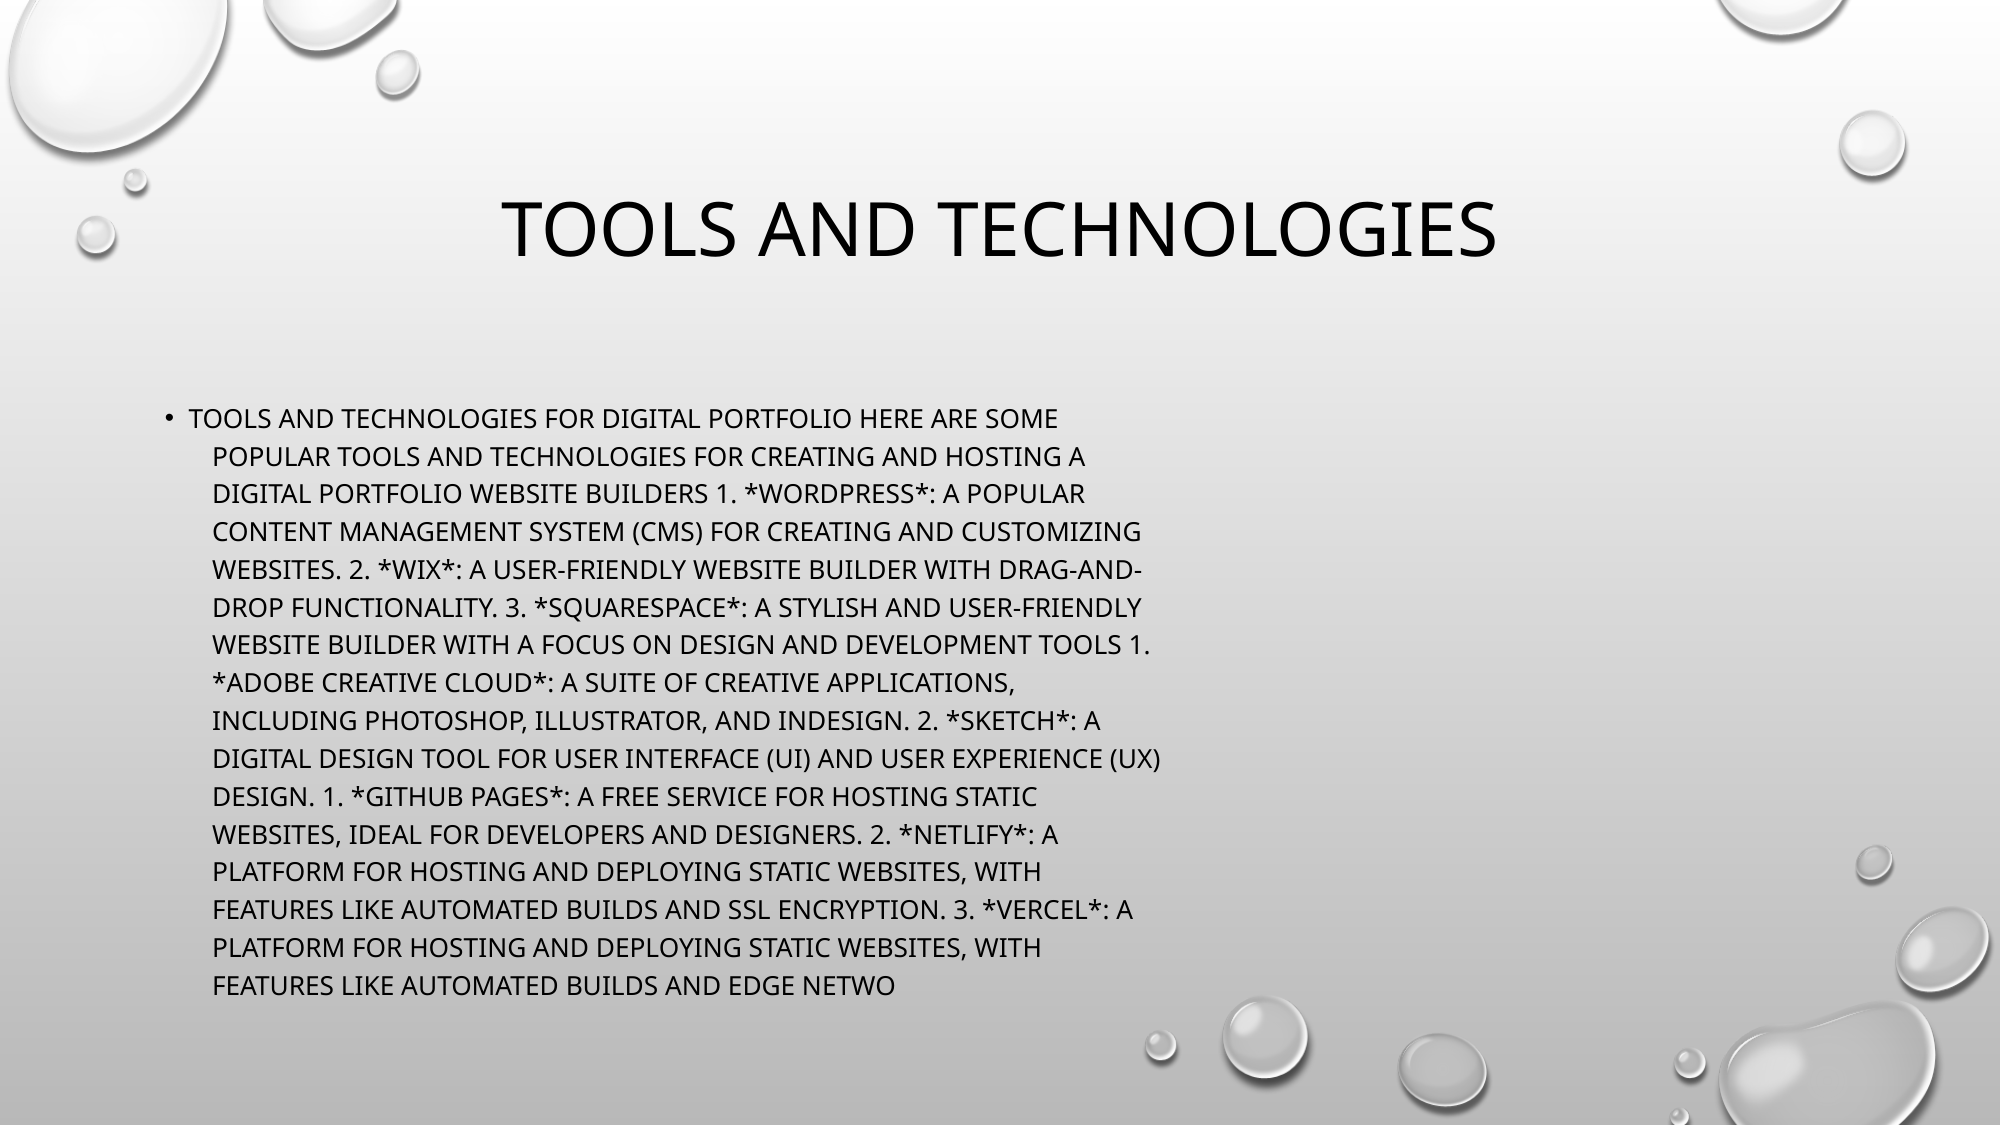

# Tools and technologies
Tools and Technologies for Digital Portfolio Here are some popular tools and technologies for creating and hosting a digital portfolio Website Builders 1. *WordPress*: A popular content management system (CMS) for creating and customizing websites. 2. *Wix*: A user-friendly website builder with drag-and-drop functionality. 3. *Squarespace*: A stylish and user-friendly website builder with a focus on Design and Development Tools 1. *Adobe Creative Cloud*: A suite of creative applications, including Photoshop, Illustrator, and InDesign. 2. *Sketch*: A digital design tool for user interface (UI) and user experience (UX) design. 1. *GitHub Pages*: A free service for hosting static websites, ideal for developers and designers. 2. *Netlify*: A platform for hosting and deploying static websites, with features like automated builds and SSL encryption. 3. *Vercel*: A platform for hosting and deploying static websites, with features like automated builds and edge netwo